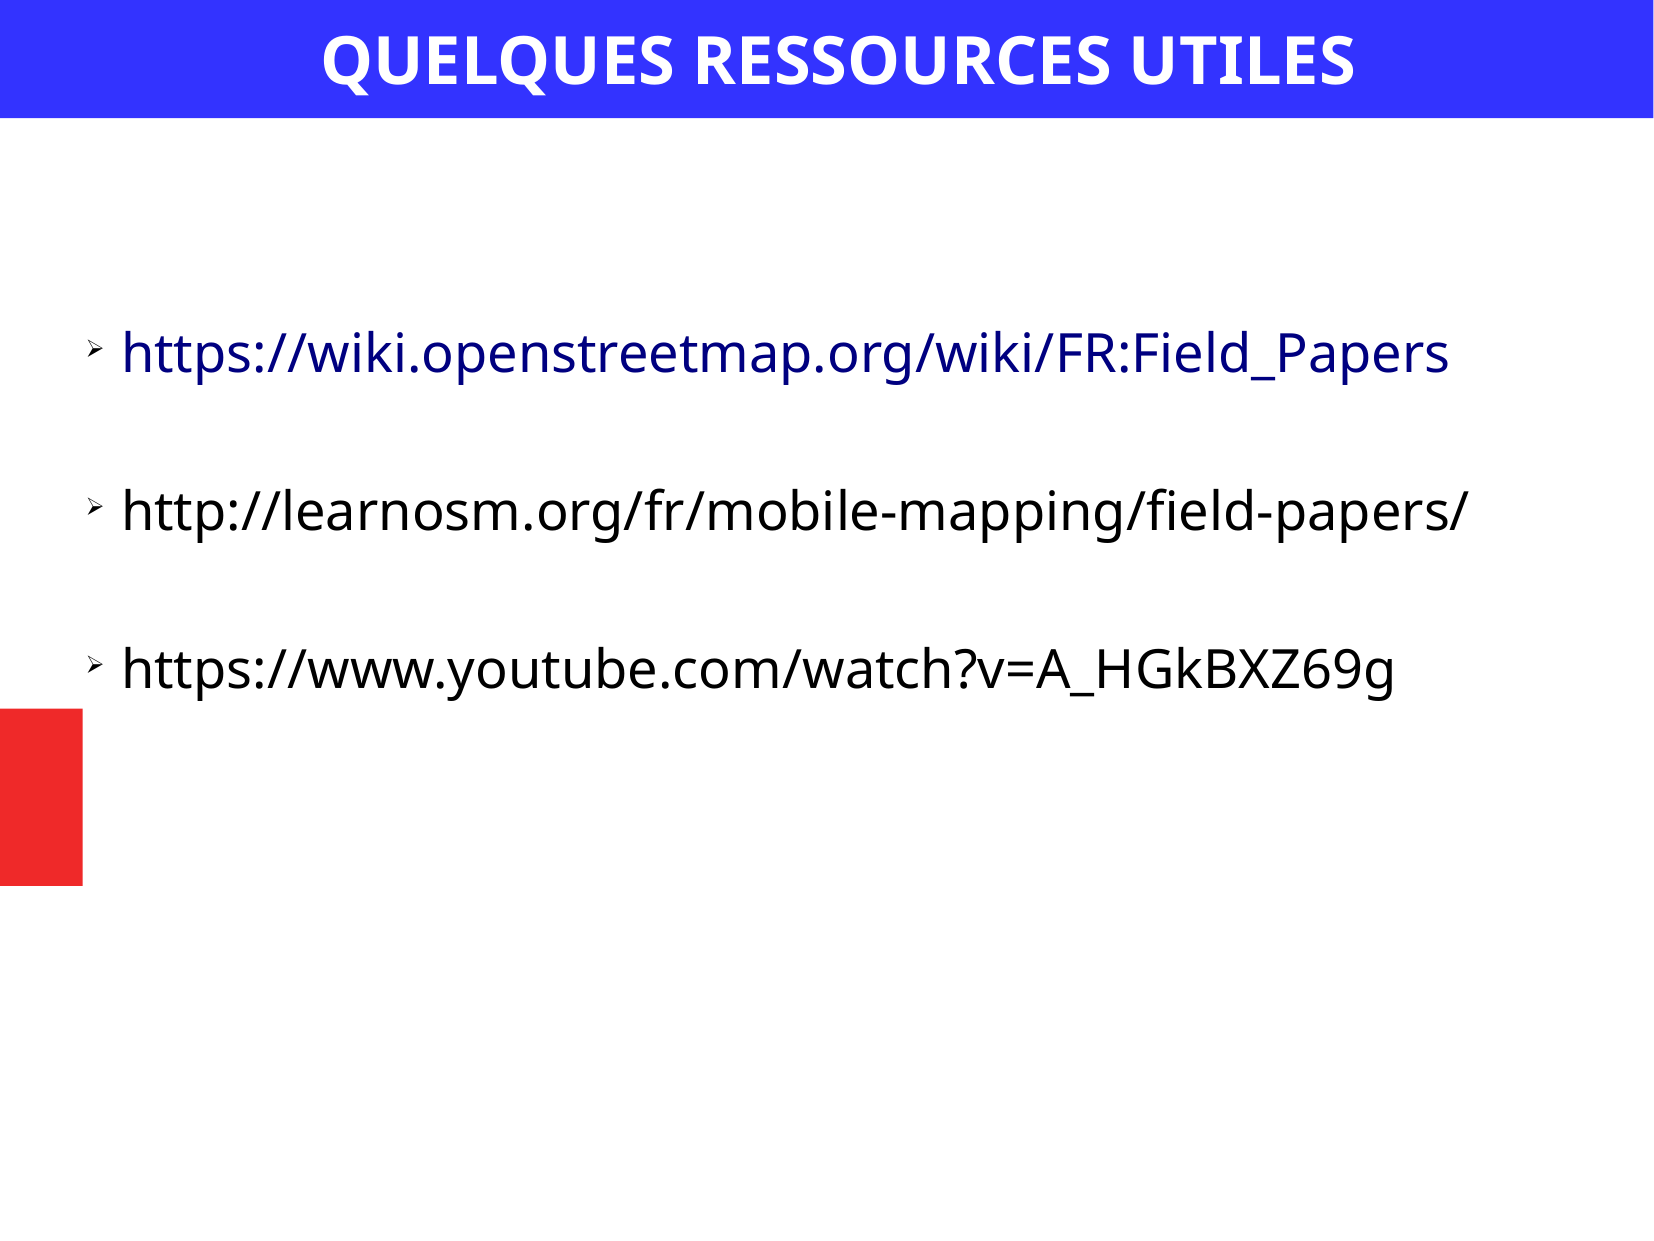

# QUELQUES RESSOURCES UTILES
https://wiki.openstreetmap.org/wiki/FR:Field_Papers
http://learnosm.org/fr/mobile-mapping/field-papers/
https://www.youtube.com/watch?v=A_HGkBXZ69g